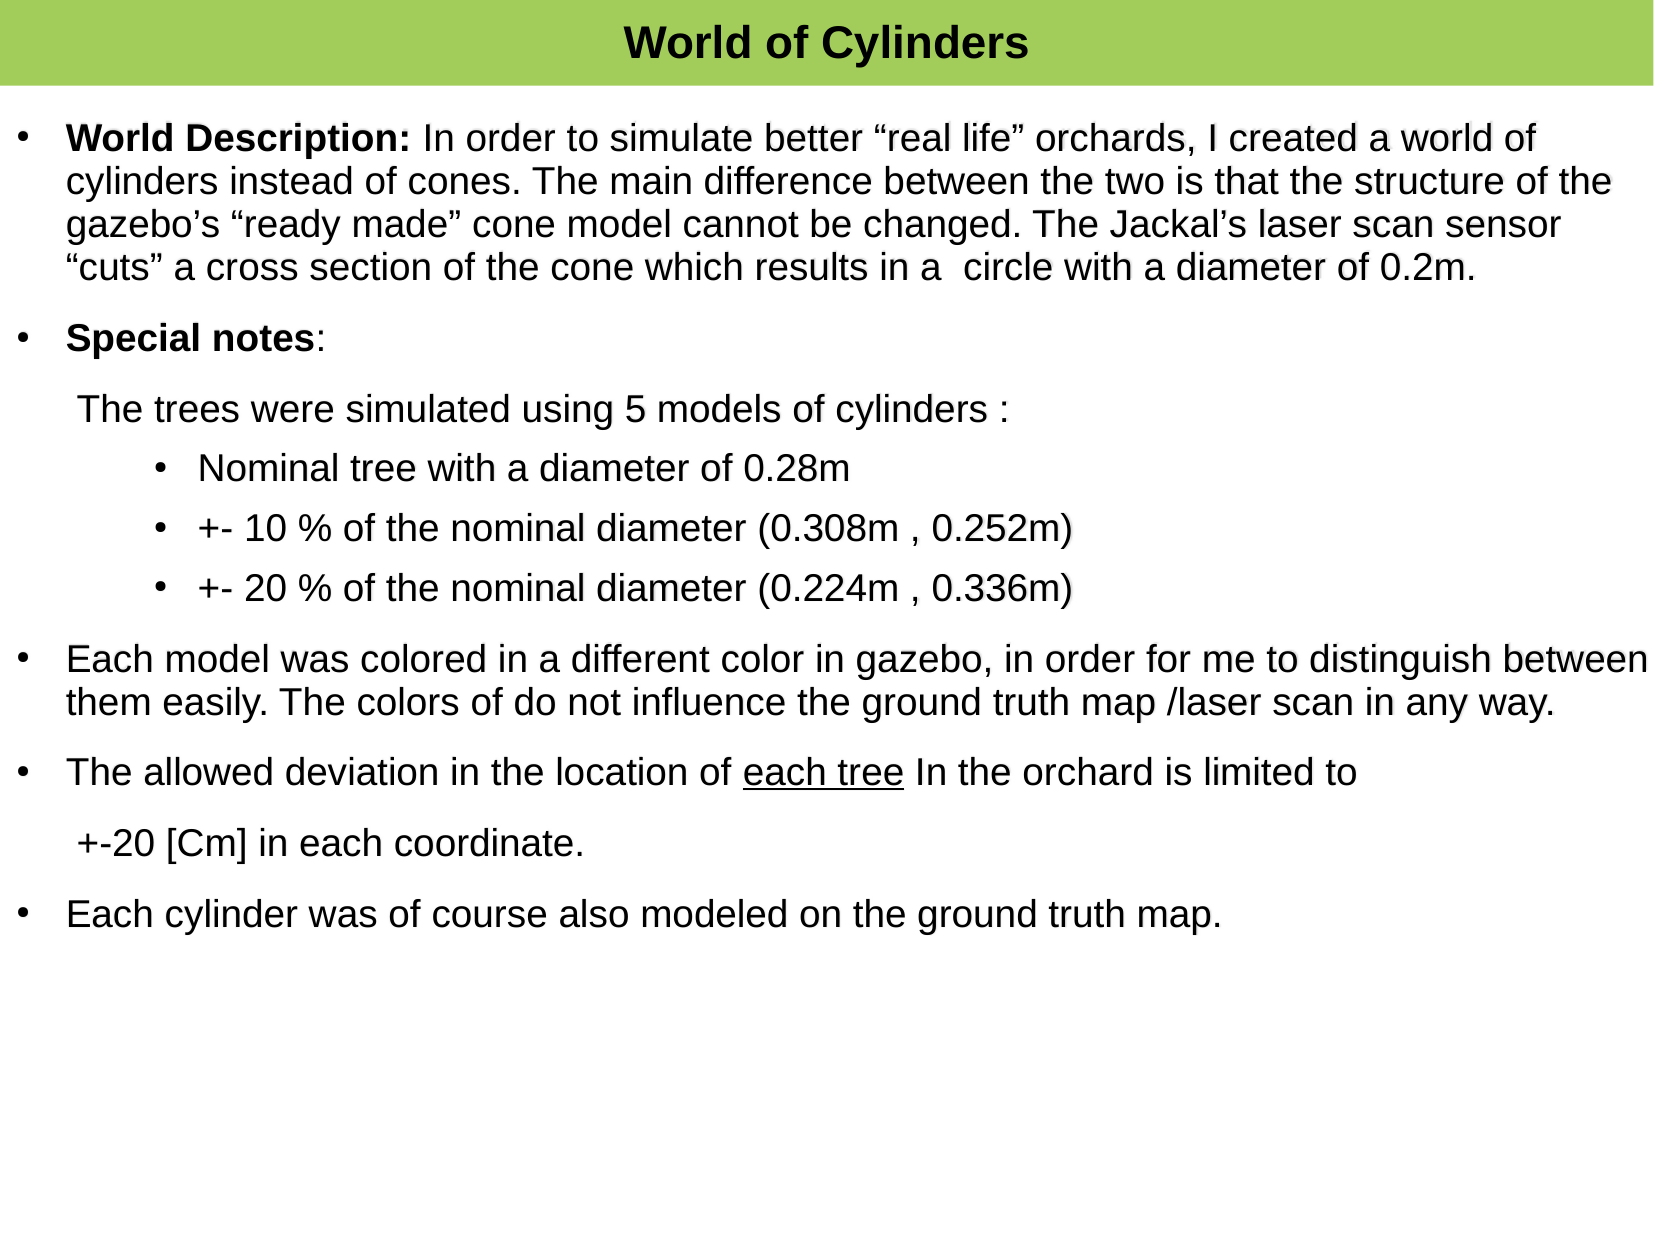

# World of Cylinders
World Description: In order to simulate better “real life” orchards, I created a world of cylinders instead of cones. The main difference between the two is that the structure of the gazebo’s “ready made” cone model cannot be changed. The Jackal’s laser scan sensor “cuts” a cross section of the cone which results in a circle with a diameter of 0.2m.
Special notes:
 The trees were simulated using 5 models of cylinders :
Nominal tree with a diameter of 0.28m
+- 10 % of the nominal diameter (0.308m , 0.252m)
+- 20 % of the nominal diameter (0.224m , 0.336m)
Each model was colored in a different color in gazebo, in order for me to distinguish between them easily. The colors of do not influence the ground truth map /laser scan in any way.
The allowed deviation in the location of each tree In the orchard is limited to
 +-20 [Cm] in each coordinate.
Each cylinder was of course also modeled on the ground truth map.